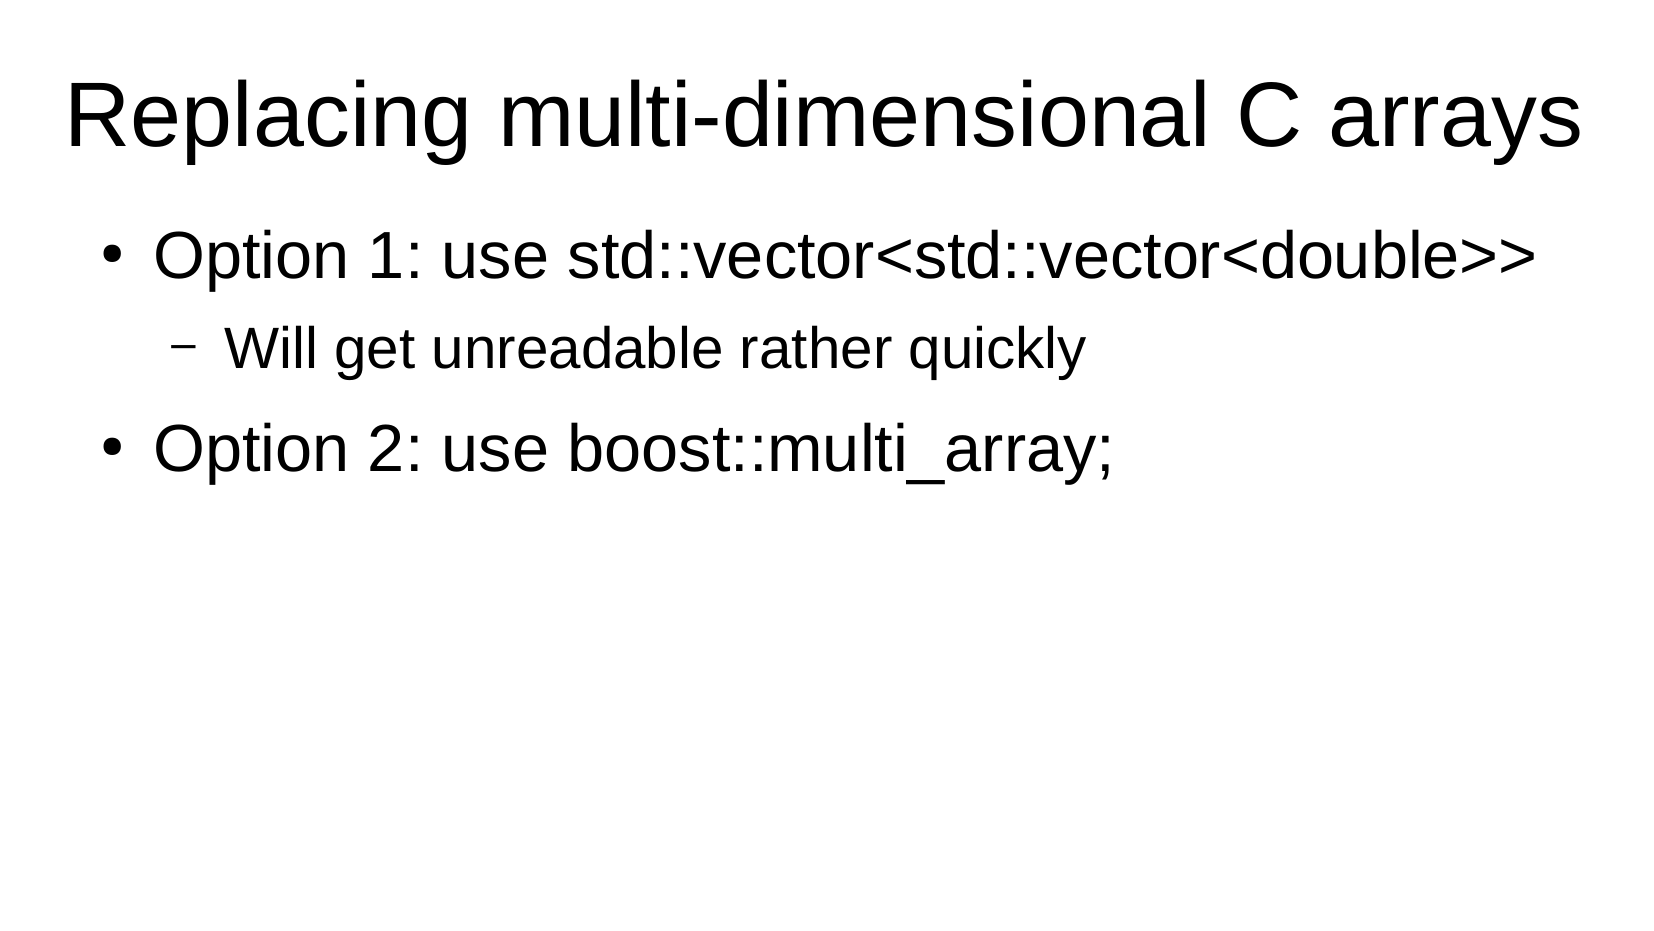

# Replacing multi-dimensional C arrays
Option 1: use std::vector<std::vector<double>>
Will get unreadable rather quickly
Option 2: use boost::multi_array;